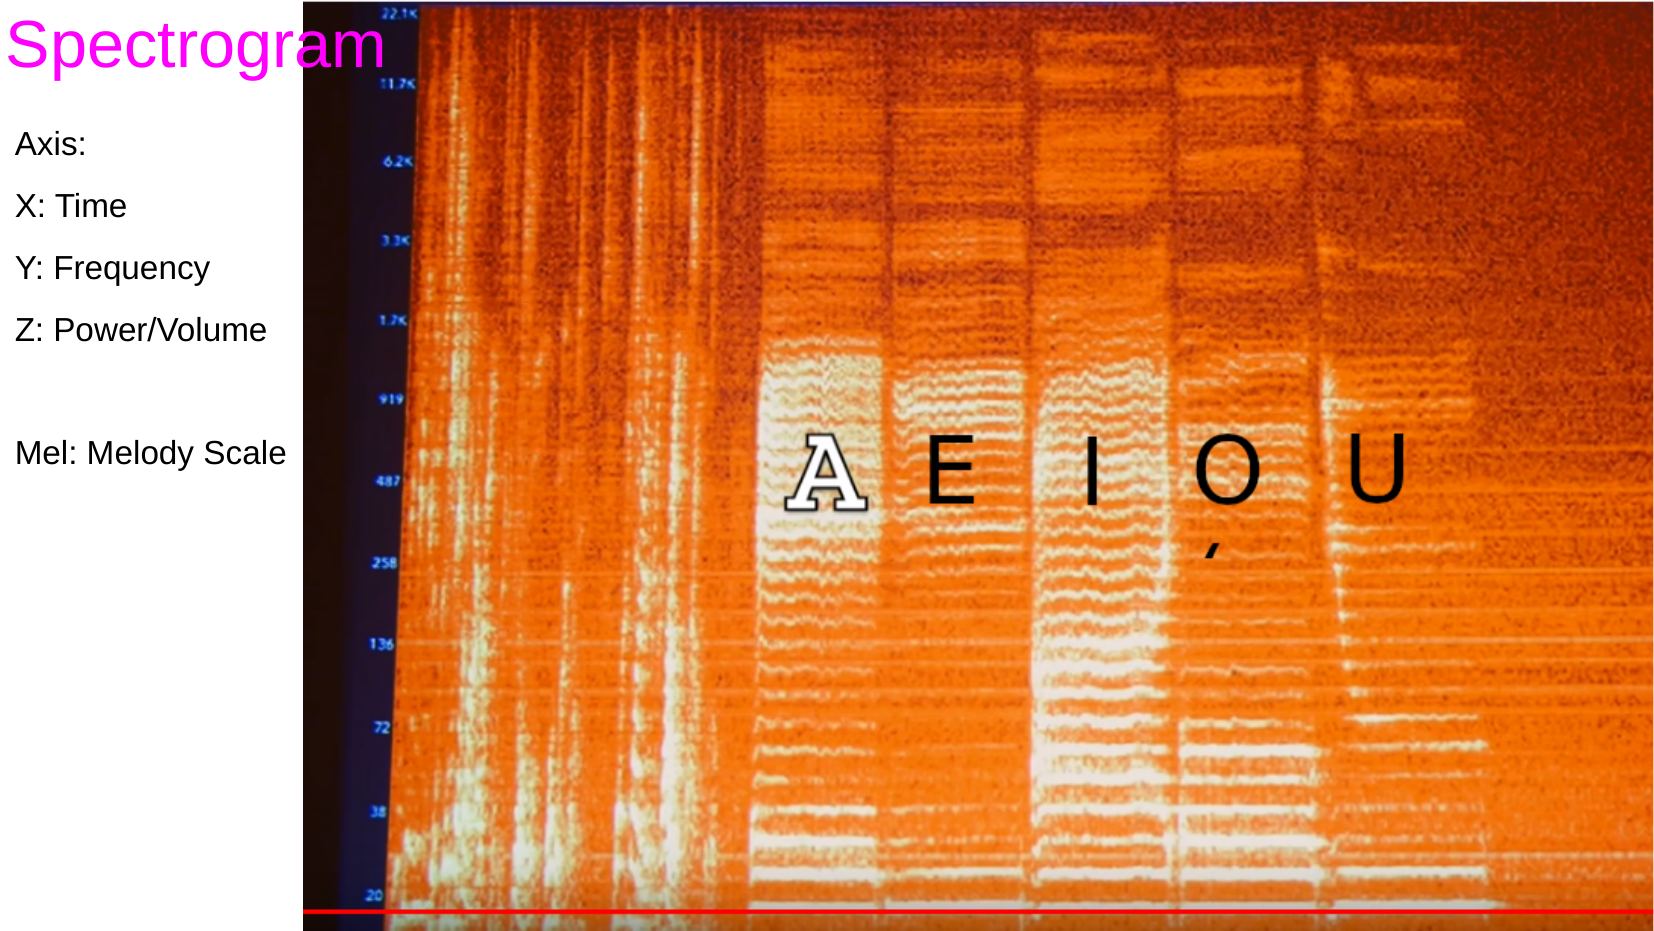

# Spectrogram
Axis:
X: Time
Y: Frequency
Z: Power/Volume
Mel: Melody Scale